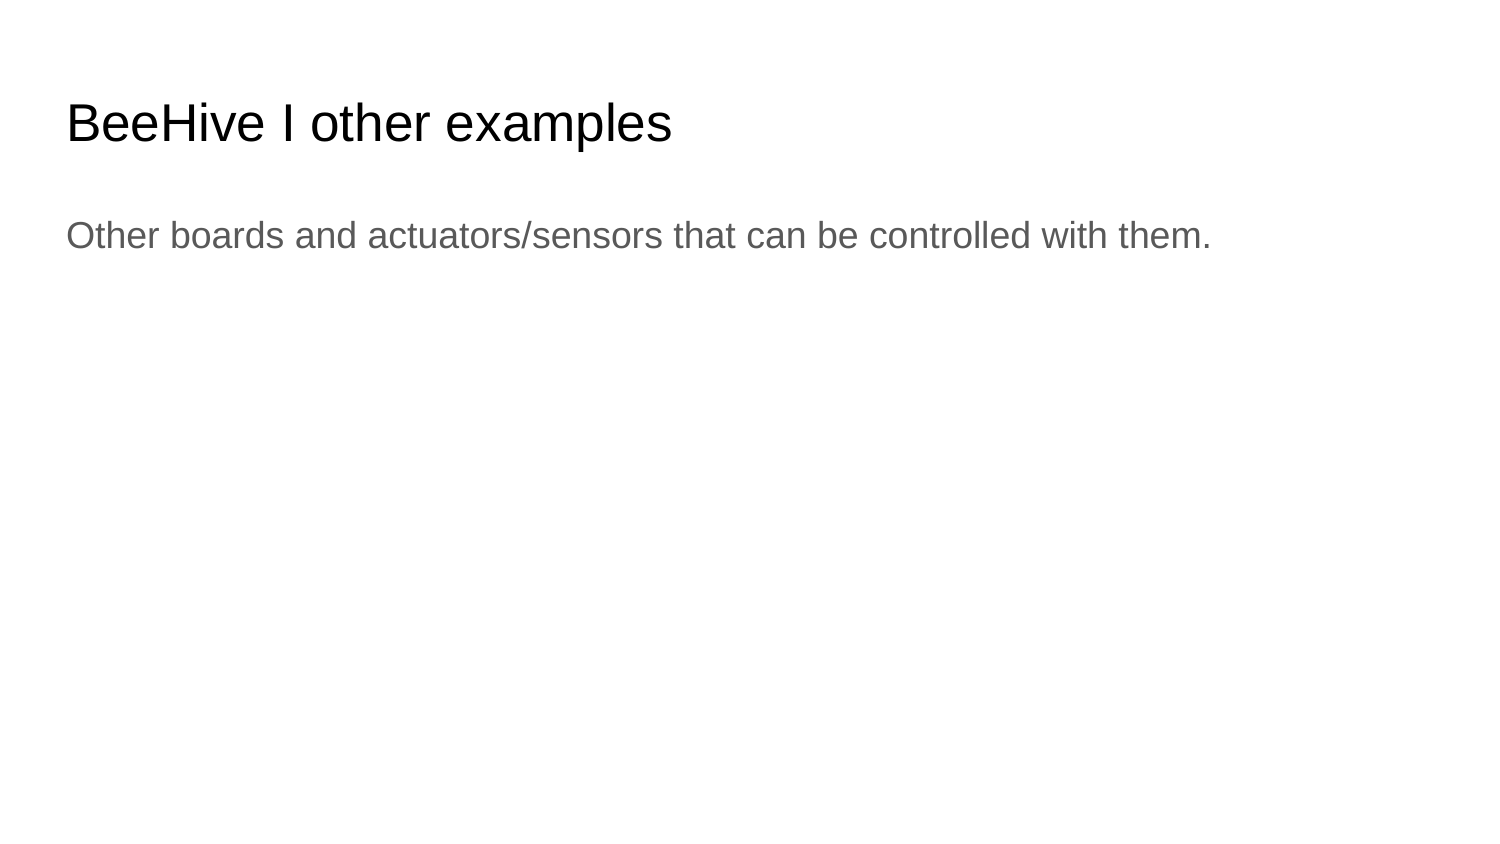

# BeeHive I other examples
Other boards and actuators/sensors that can be controlled with them.